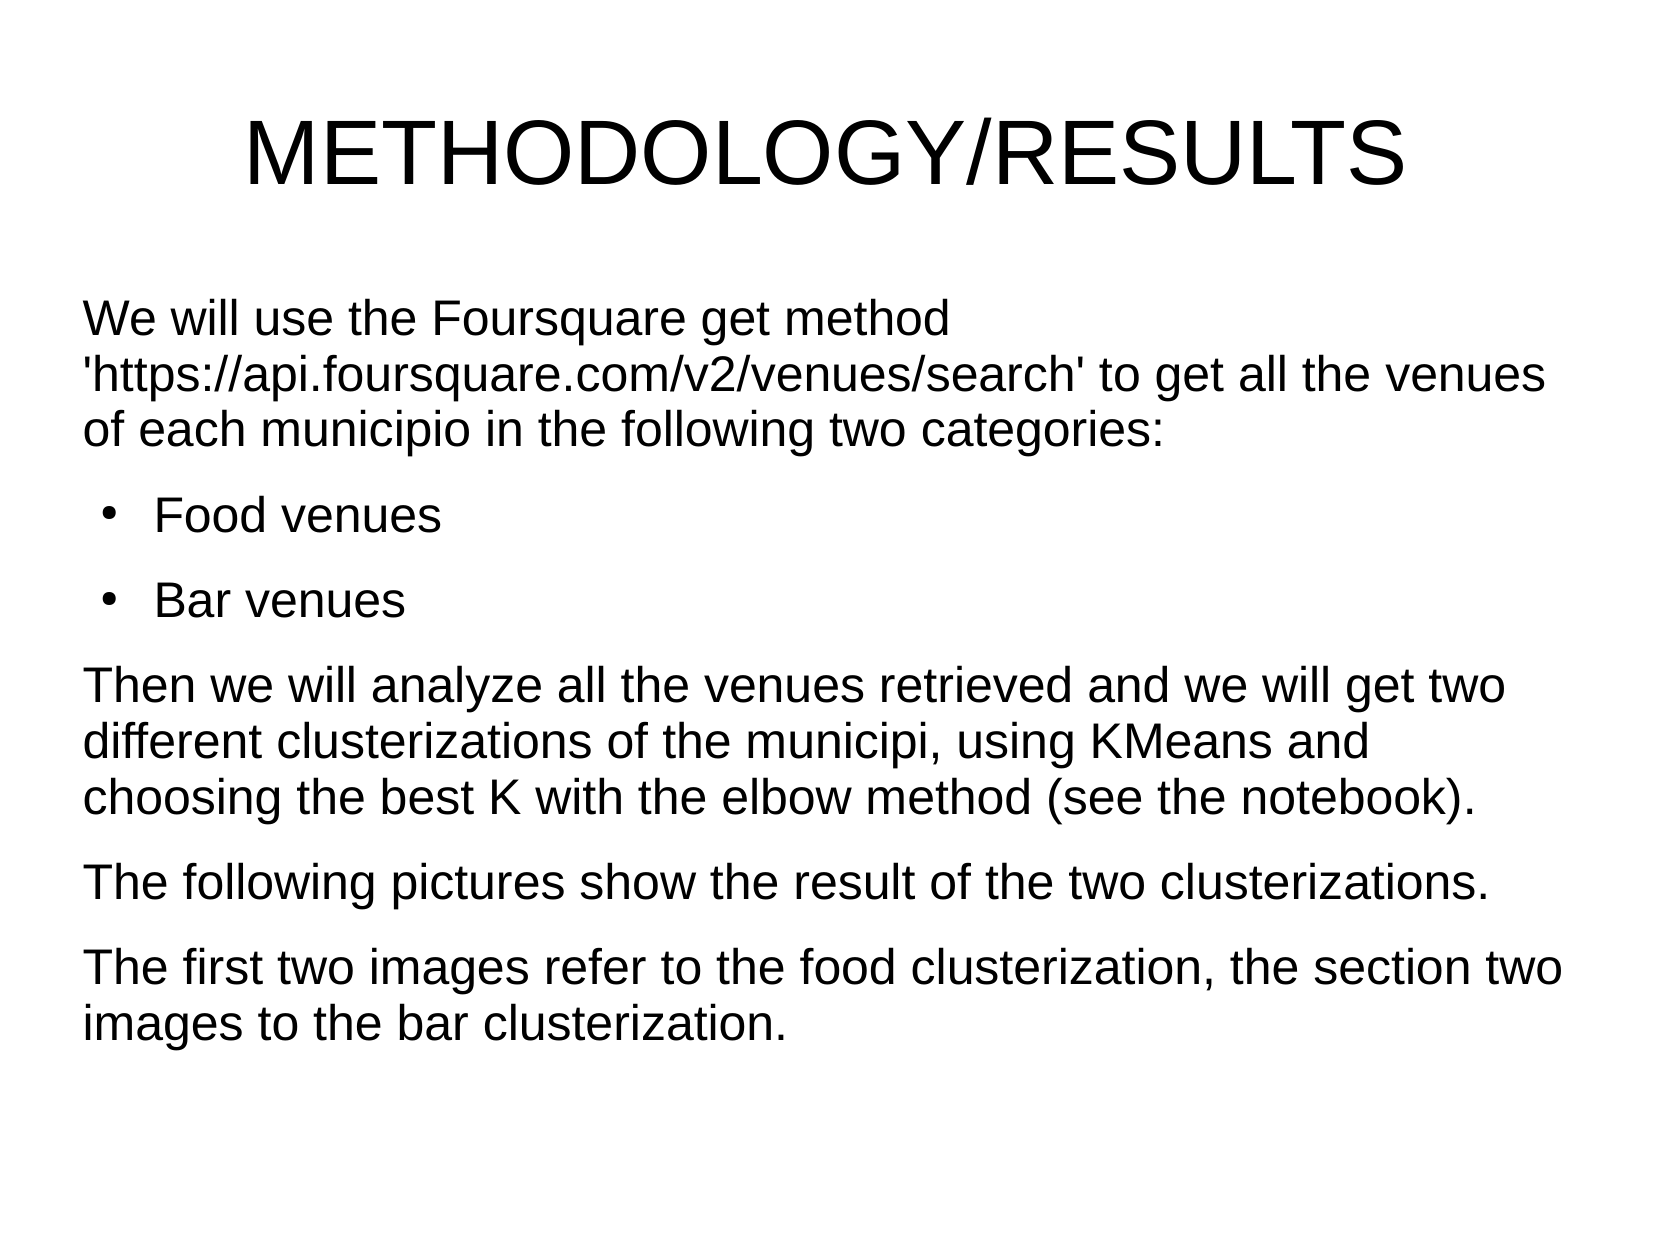

# METHODOLOGY/RESULTS
We will use the Foursquare get method 'https://api.foursquare.com/v2/venues/search' to get all the venues of each municipio in the following two categories:
Food venues
Bar venues
Then we will analyze all the venues retrieved and we will get two different clusterizations of the municipi, using KMeans and choosing the best K with the elbow method (see the notebook).
The following pictures show the result of the two clusterizations.
The first two images refer to the food clusterization, the section two images to the bar clusterization.